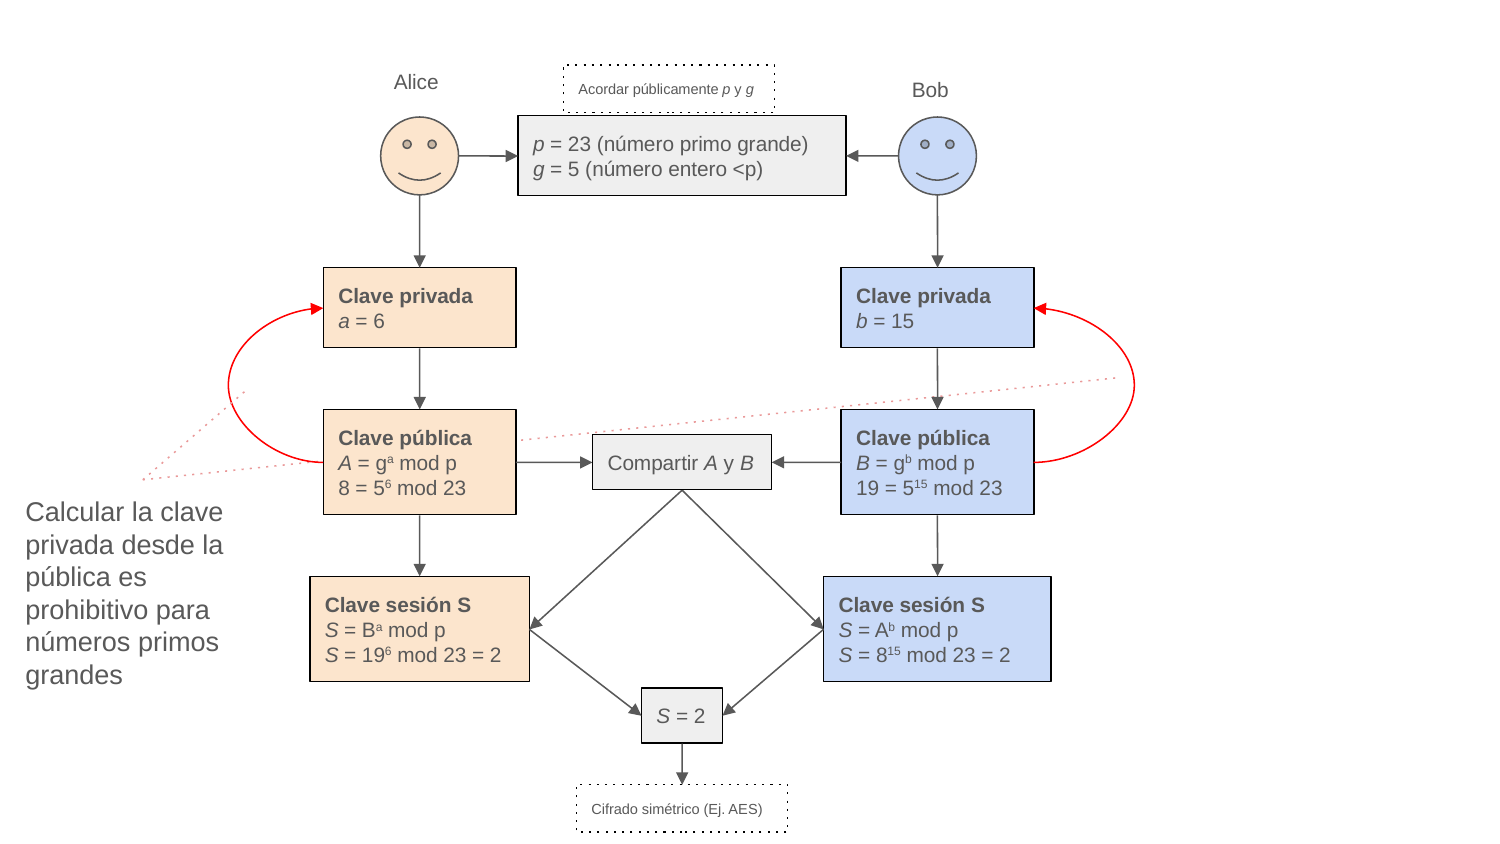

Alice
Bob
Acordar públicamente p y g
p = 23 (número primo grande)
g = 5 (número entero <p)
Clave privada
a = 6
Clave privada
b = 15
Clave pública
A = ga mod p
8 = 56 mod 23
Clave pública
B = gb mod p
19 = 515 mod 23
Compartir A y B
Calcular la clave privada desde la pública es prohibitivo para números primos grandes
Clave sesión S
S = Ba mod p
S = 196 mod 23 = 2
Clave sesión S
S = Ab mod p
S = 815 mod 23 = 2
S = 2
Cifrado simétrico (Ej. AES)